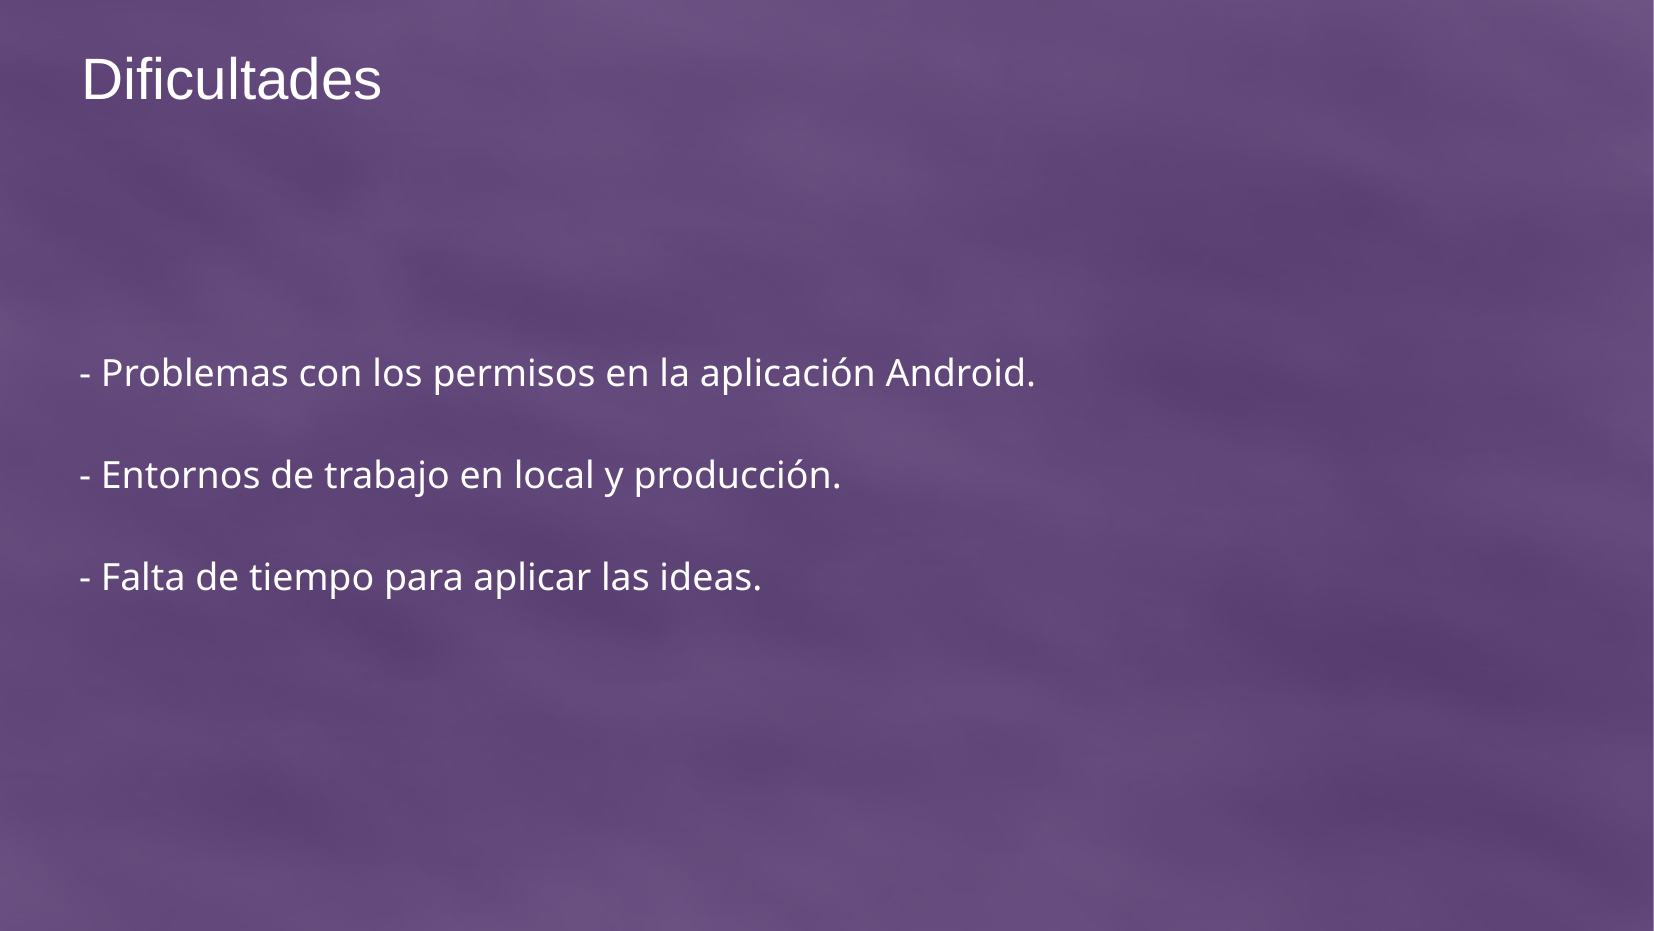

# Dificultades
- Problemas con los permisos en la aplicación Android.
- Entornos de trabajo en local y producción.
- Falta de tiempo para aplicar las ideas.